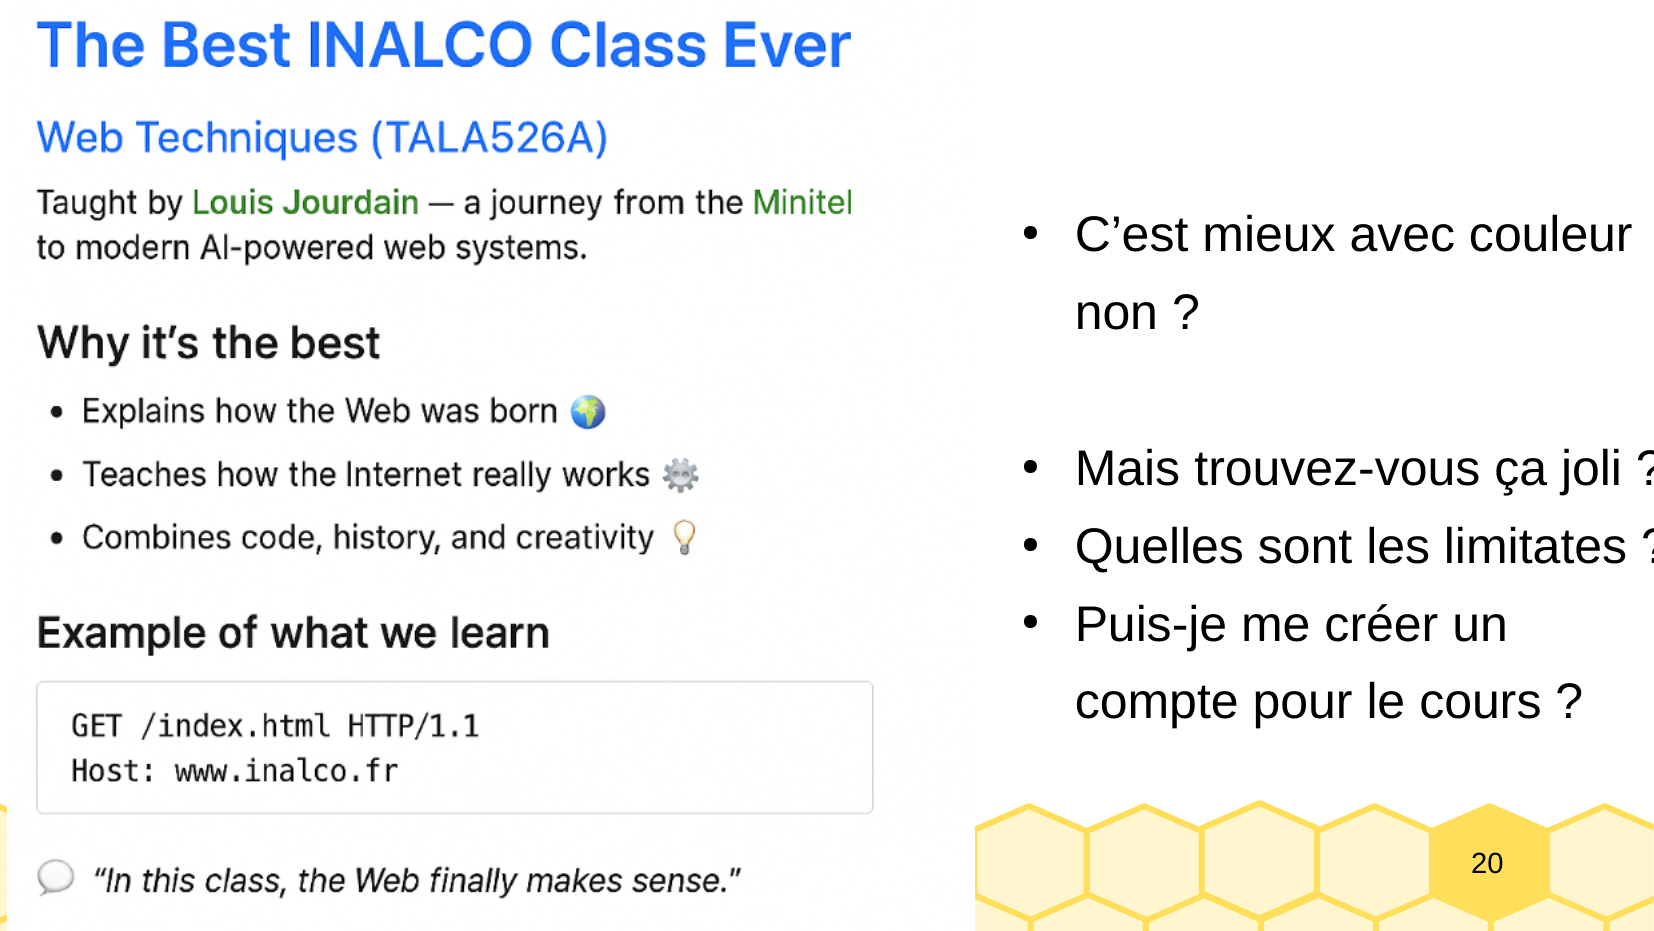

#
C’est mieux avec couleur
non ?
Mais trouvez-vous ça joli ?
Quelles sont les limitates ?
Puis-je me créer un
compte pour le cours ?